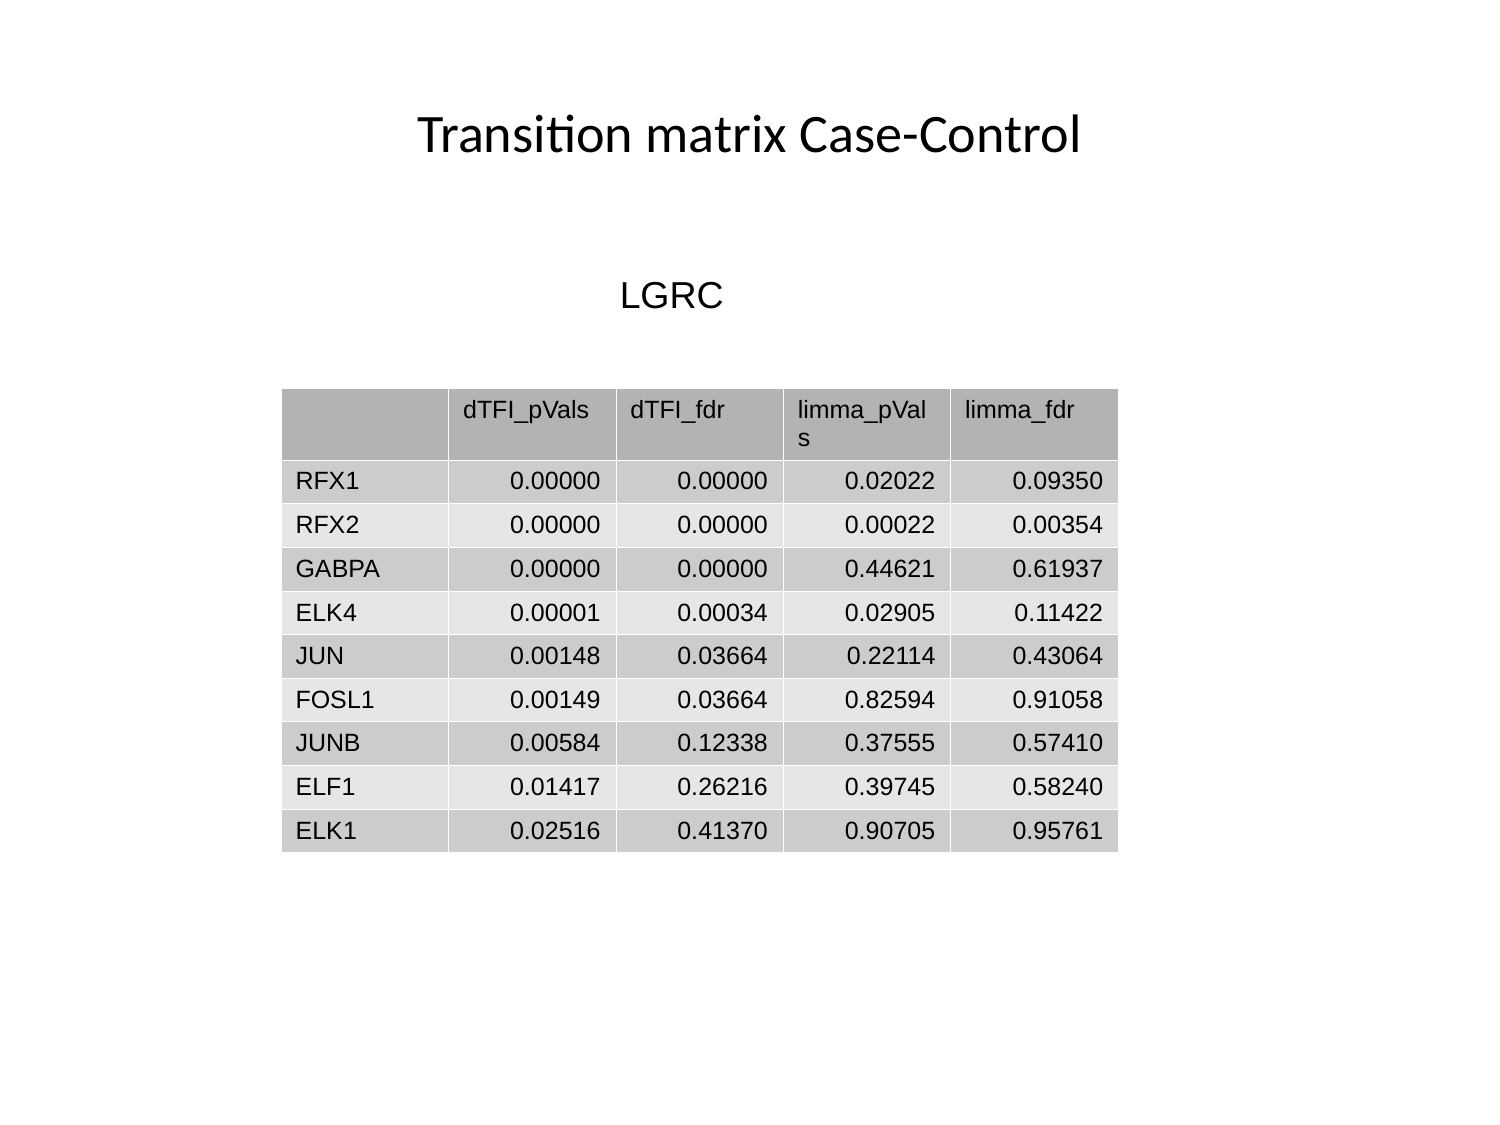

# Transition matrix Case-Control
LGRC
| | dTFI\_pVals | dTFI\_fdr | limma\_pVals | limma\_fdr |
| --- | --- | --- | --- | --- |
| RFX1 | 0.00000 | 0.00000 | 0.02022 | 0.09350 |
| RFX2 | 0.00000 | 0.00000 | 0.00022 | 0.00354 |
| GABPA | 0.00000 | 0.00000 | 0.44621 | 0.61937 |
| ELK4 | 0.00001 | 0.00034 | 0.02905 | 0.11422 |
| JUN | 0.00148 | 0.03664 | 0.22114 | 0.43064 |
| FOSL1 | 0.00149 | 0.03664 | 0.82594 | 0.91058 |
| JUNB | 0.00584 | 0.12338 | 0.37555 | 0.57410 |
| ELF1 | 0.01417 | 0.26216 | 0.39745 | 0.58240 |
| ELK1 | 0.02516 | 0.41370 | 0.90705 | 0.95761 |